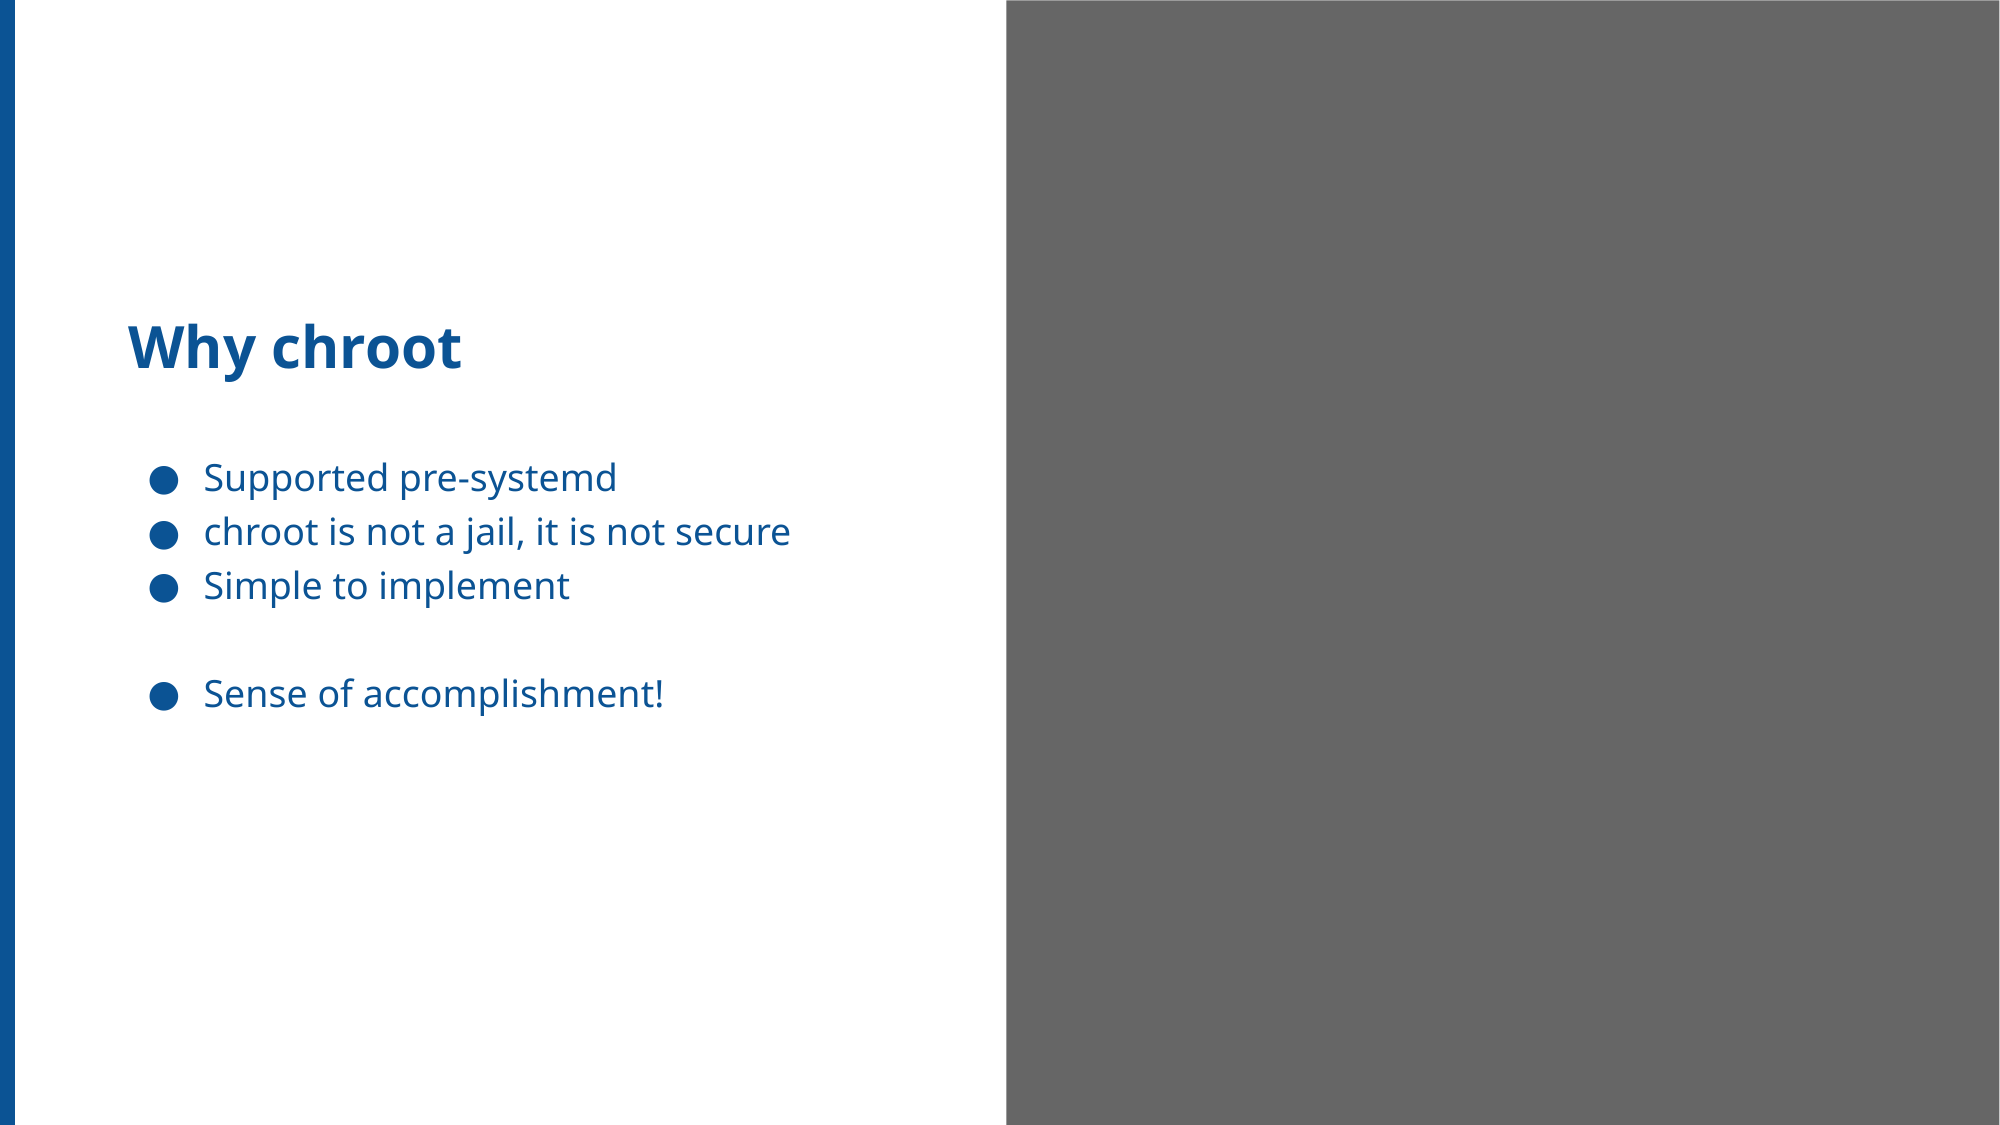

Why chroot
Supported pre-systemd
chroot is not a jail, it is not secure
Simple to implement
Sense of accomplishment!